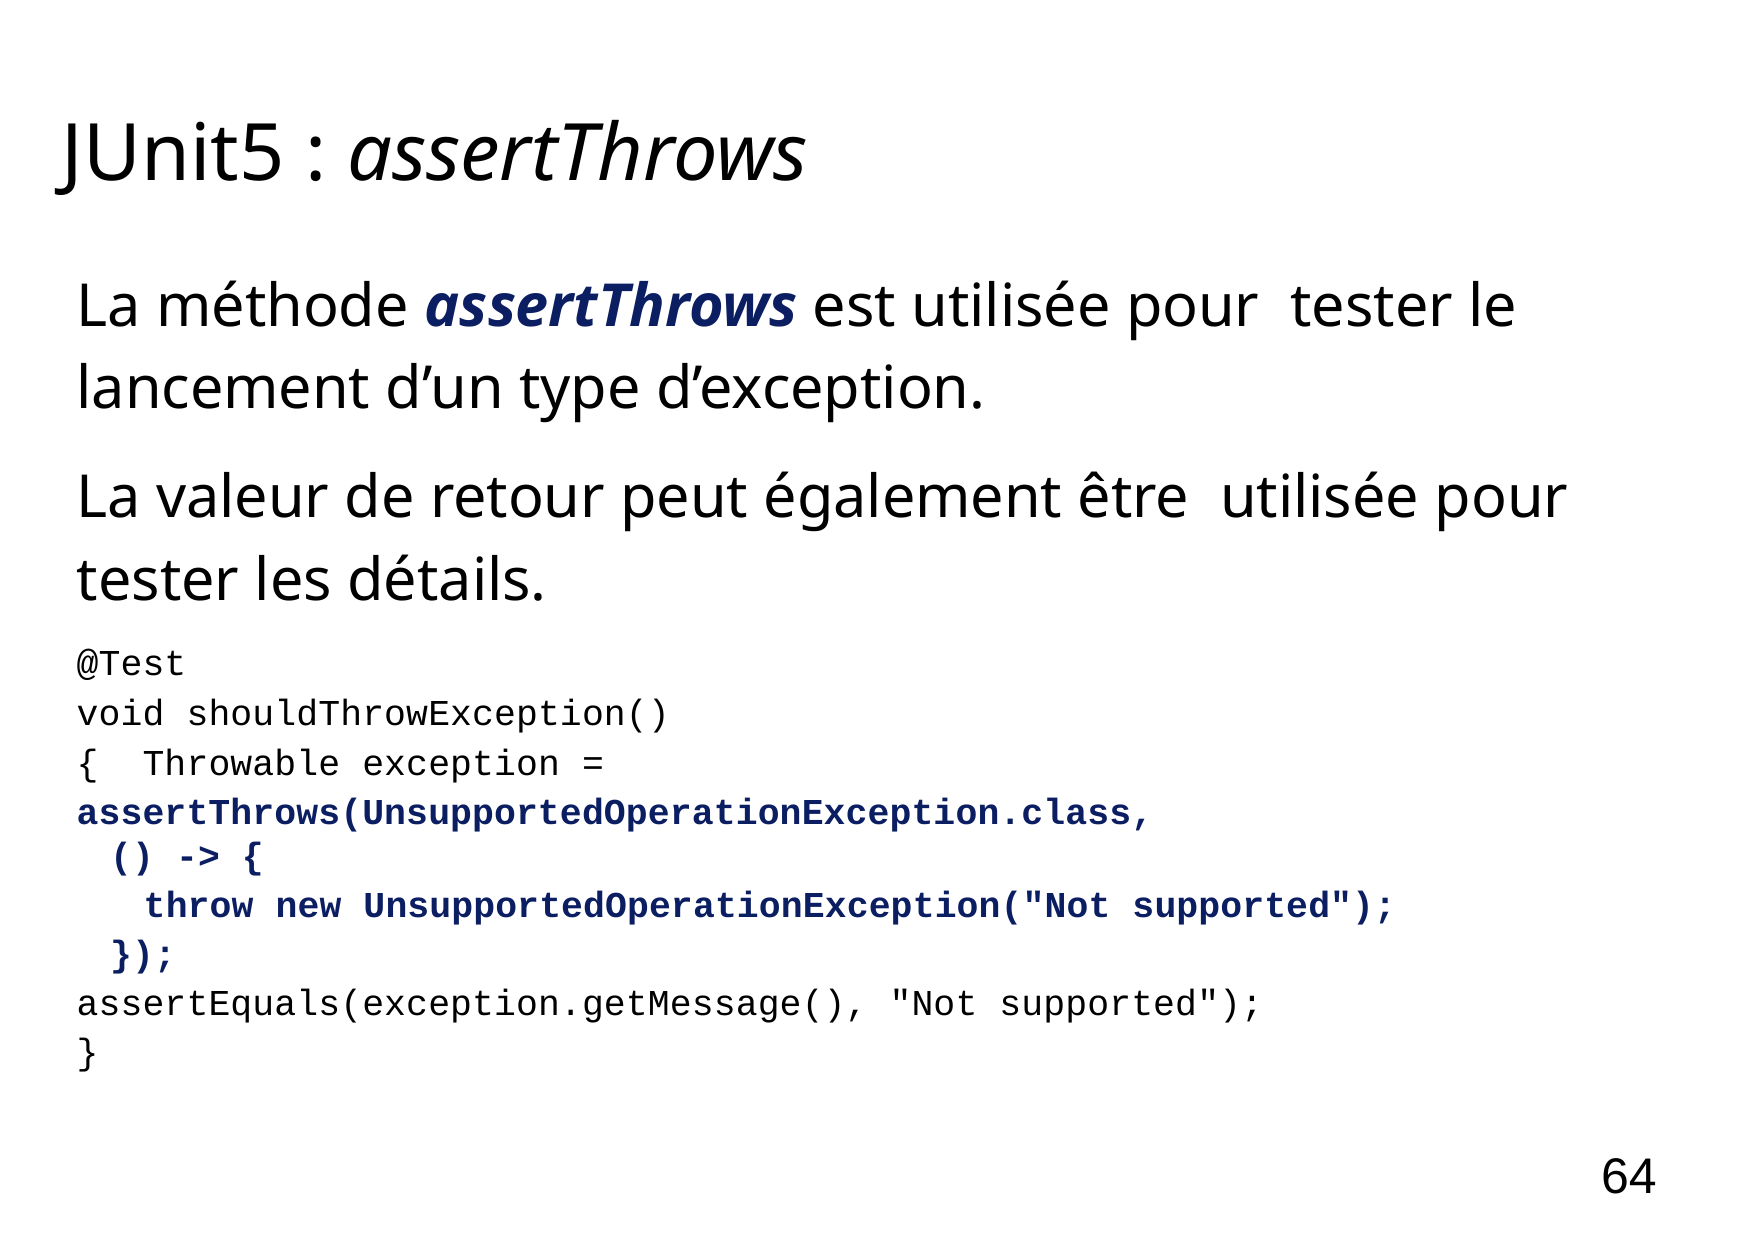

# JUnit5 : assertThrows
La méthode assertThrows est utilisée pour tester le lancement d’un type d’exception.
La valeur de retour peut également être utilisée pour tester les détails.
@Test
void shouldThrowException() { Throwable exception =
assertThrows(UnsupportedOperationException.class, () -> {
throw new UnsupportedOperationException("Not supported");
});
assertEquals(exception.getMessage(), "Not supported");
}
64